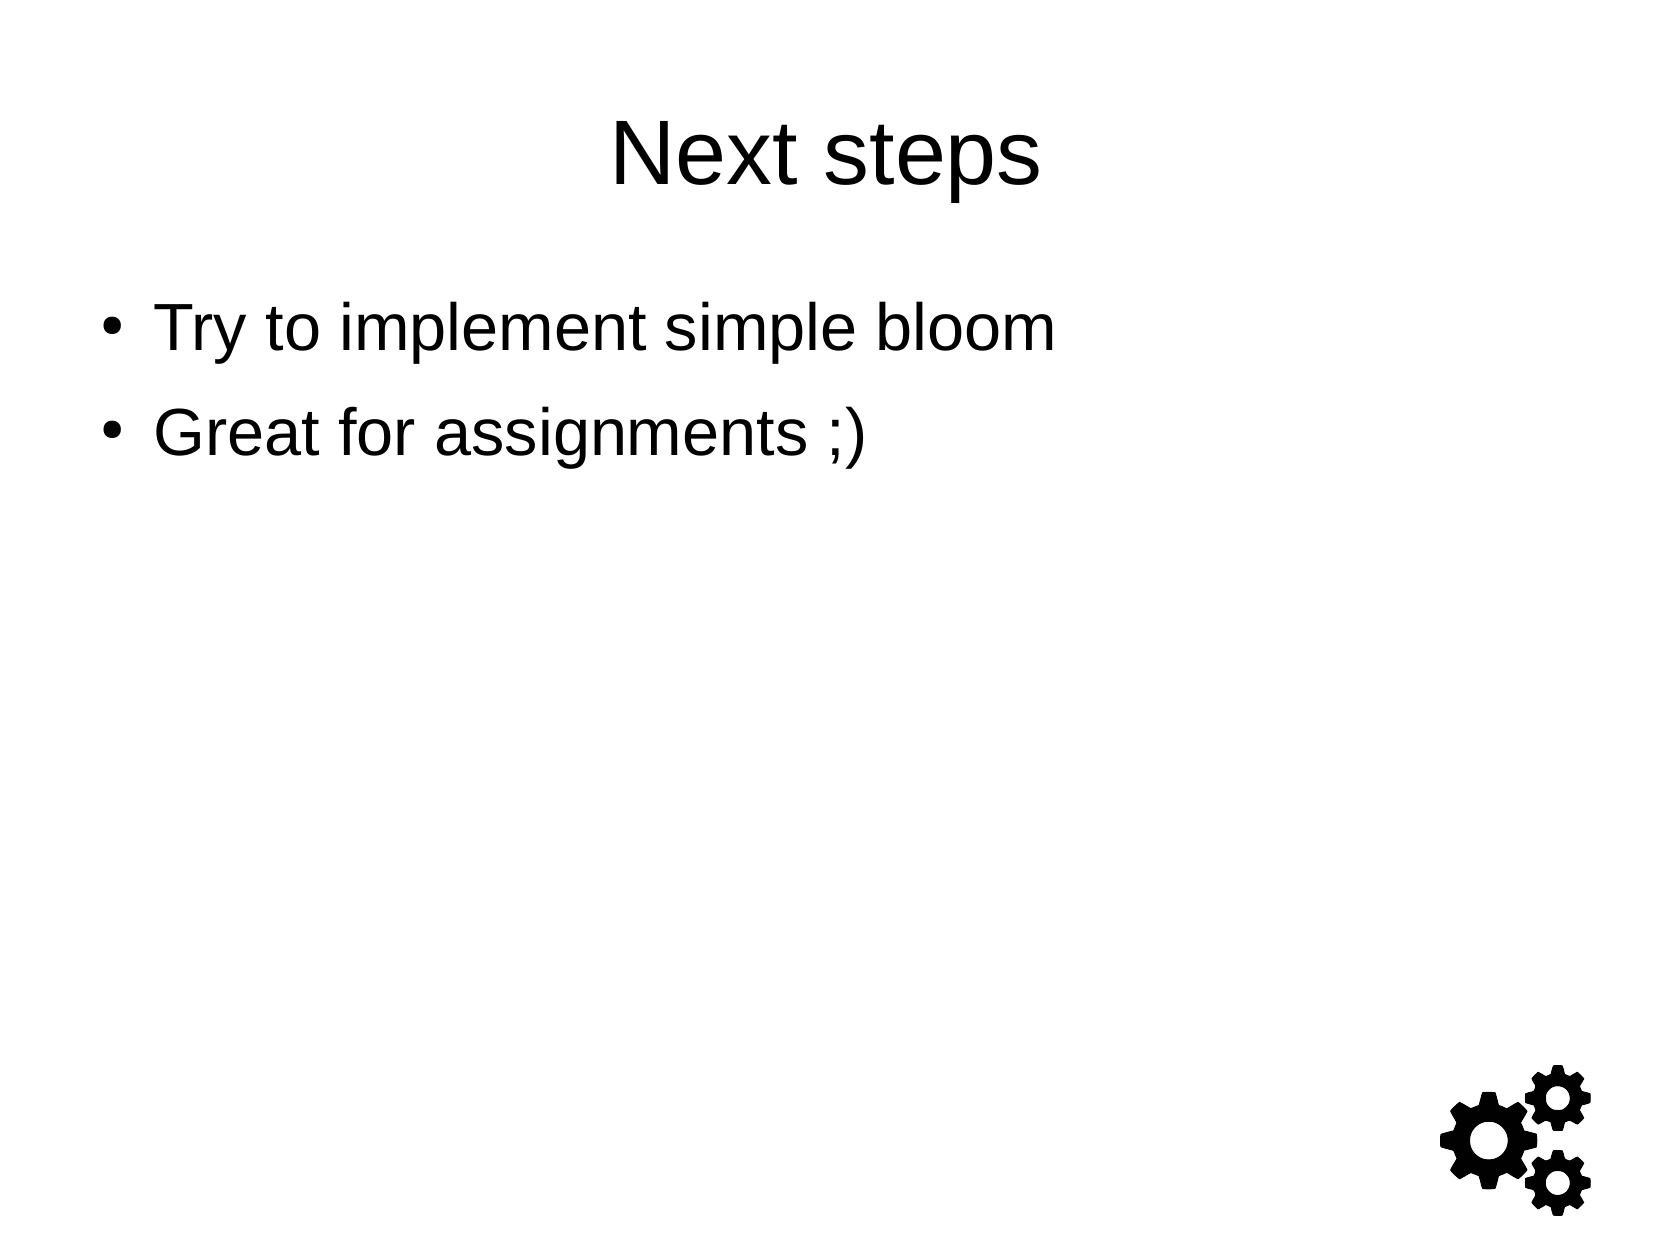

# Next steps
Try to implement simple bloom
Great for assignments ;)